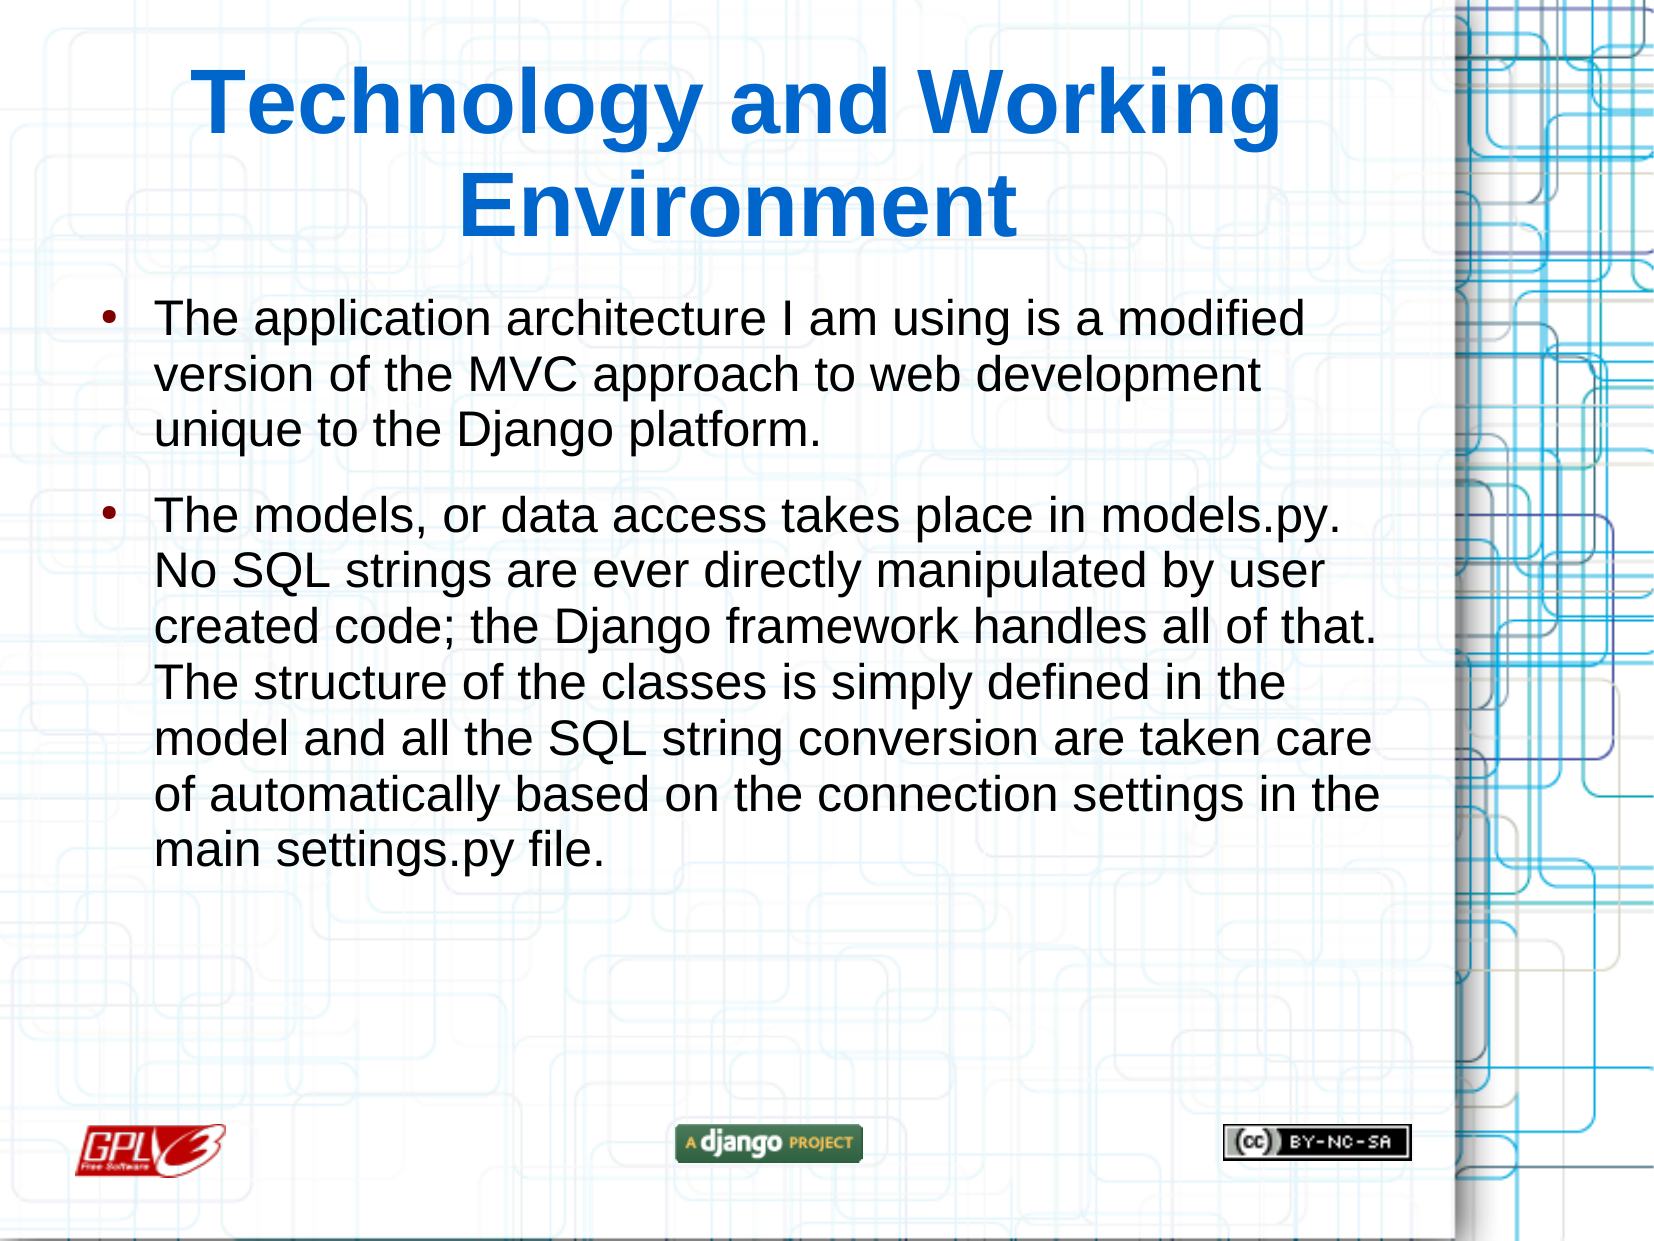

# Technology and Working Environment
The application architecture I am using is a modified version of the MVC approach to web development unique to the Django platform.
The models, or data access takes place in models.py. No SQL strings are ever directly manipulated by user created code; the Django framework handles all of that. The structure of the classes is simply defined in the model and all the SQL string conversion are taken care of automatically based on the connection settings in the main settings.py file.